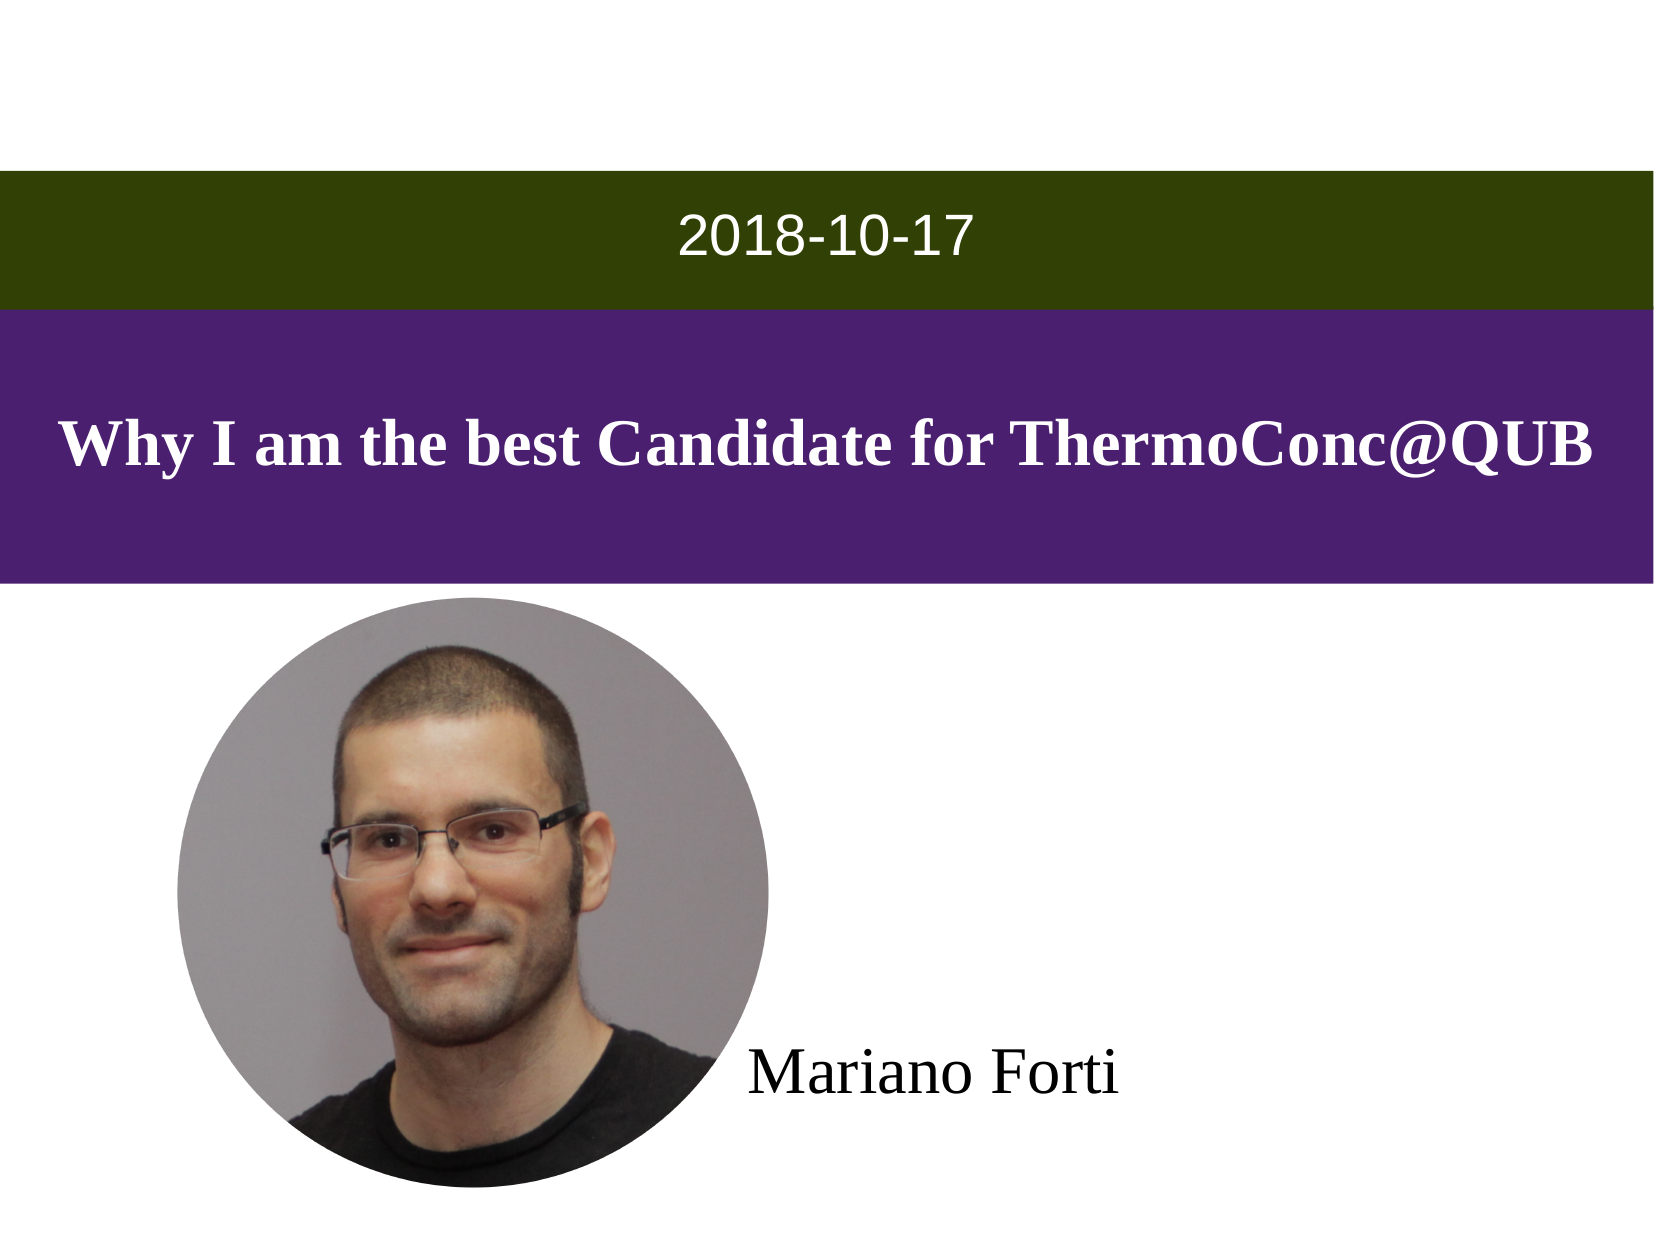

# 2018-10-17
Why I am the best Candidate for ThermoConc@QUB
Mariano Forti